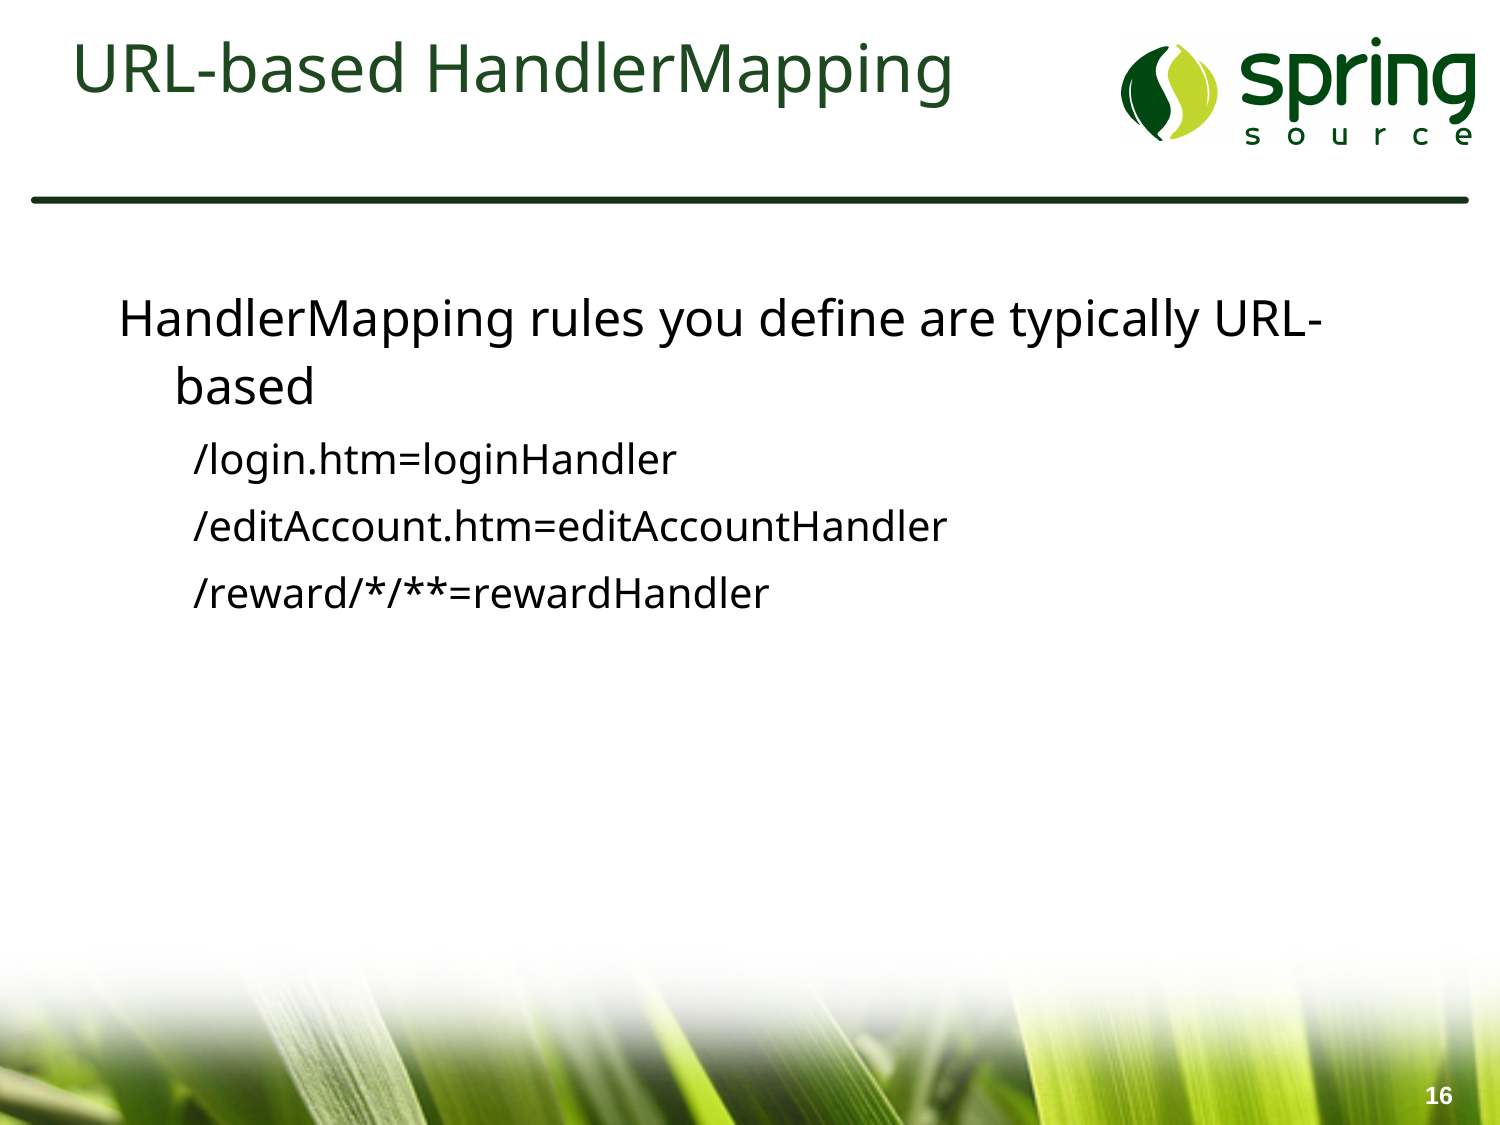

# URL-based HandlerMapping
HandlerMapping rules you define are typically URL-based
/login.htm=loginHandler
/editAccount.htm=editAccountHandler
/reward/*/**=rewardHandler